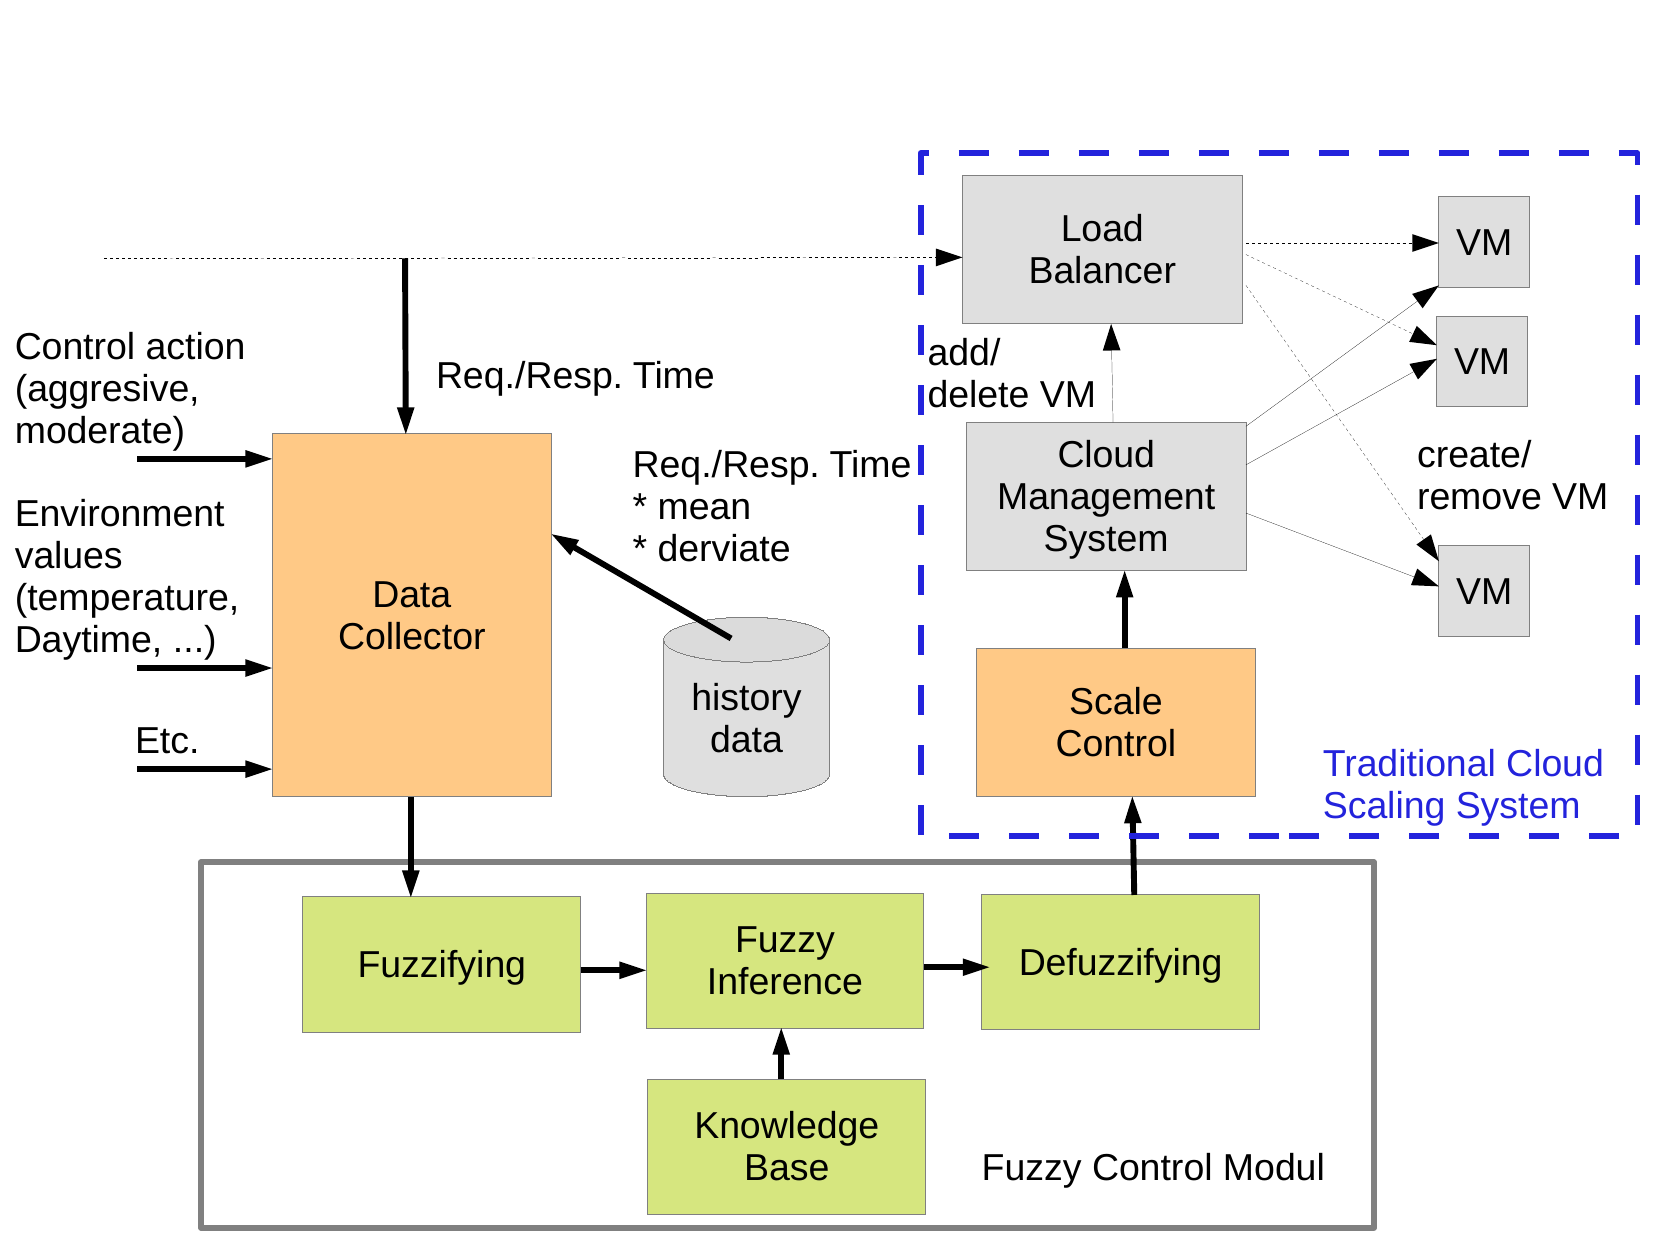

Load
Balancer
VM
VM
Control action
(aggresive,
moderate)
add/
delete VM
Req./Resp. Time
Cloud
Management
System
create/
remove VM
Data
Collector
Req./Resp. Time
* mean
* derviate
Environment
values
(temperature,
Daytime, ...)
VM
history
data
Scale
Control
Etc.
Traditional Cloud
Scaling System
Fuzzy
Inference
Defuzzifying
Fuzzifying
Knowledge
Base
Fuzzy Control Modul